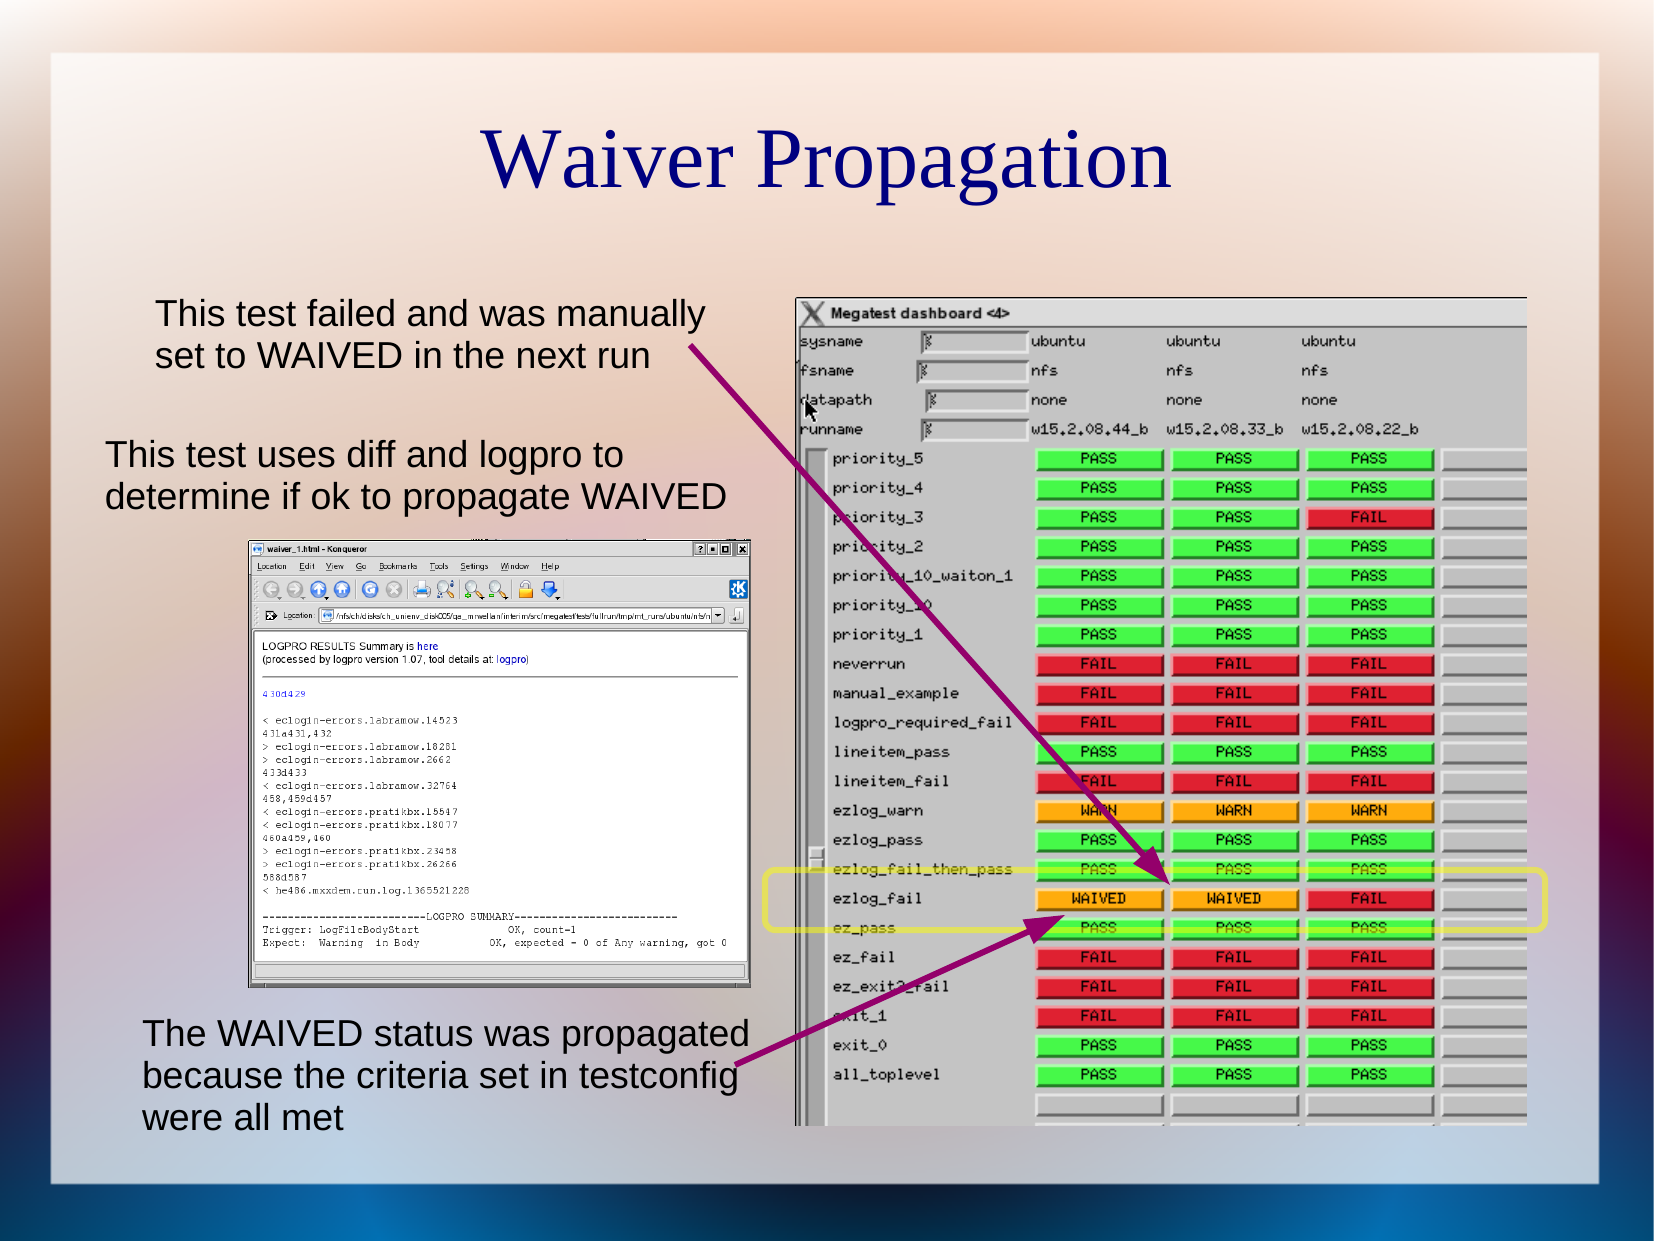

# Waiver Propagation
This test failed and was manually
set to WAIVED in the next run
This test uses diff and logpro to
determine if ok to propagate WAIVED
The WAIVED status was propagated
because the criteria set in testconfig
were all met